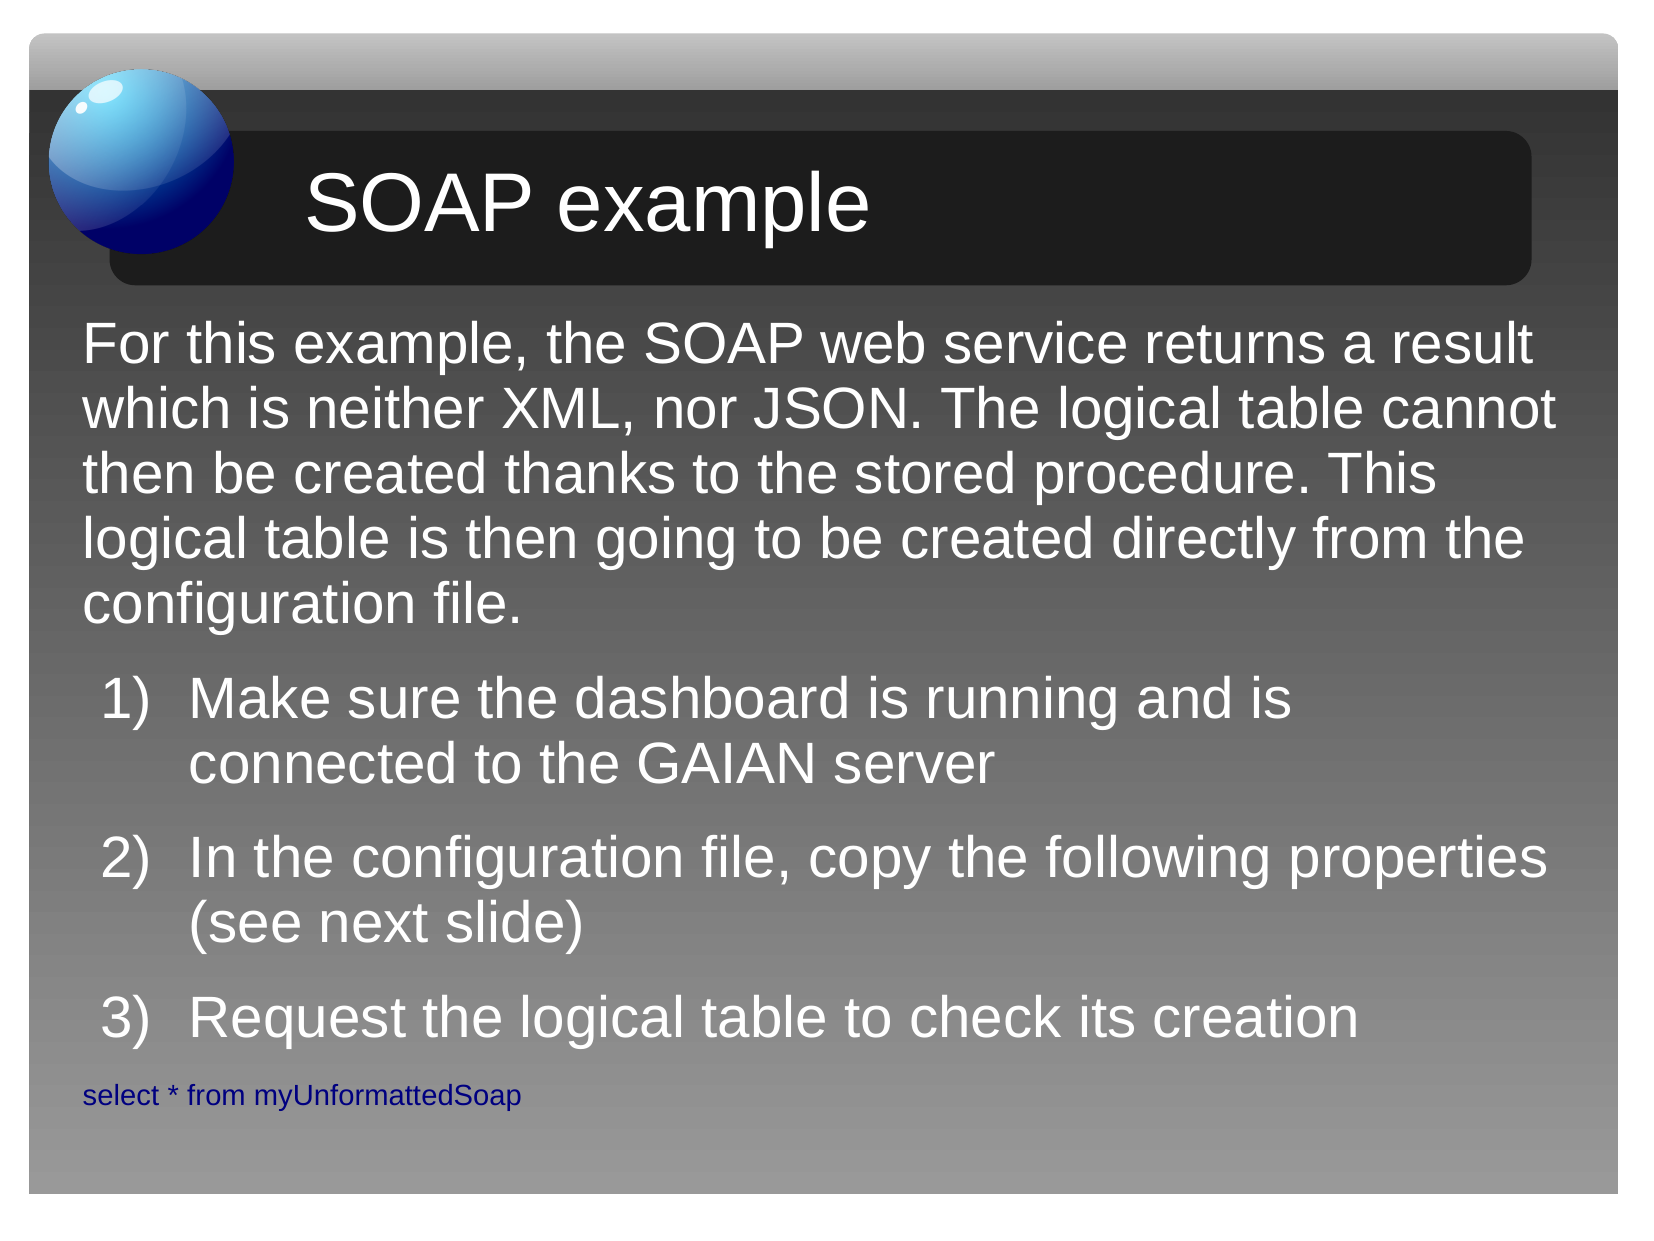

# SOAP example
For this example, the SOAP web service returns a result which is neither XML, nor JSON. The logical table cannot then be created thanks to the stored procedure. This logical table is then going to be created directly from the configuration file.
Make sure the dashboard is running and is connected to the GAIAN server
In the configuration file, copy the following properties (see next slide)
Request the logical table to check its creation
select * from myUnformattedSoap